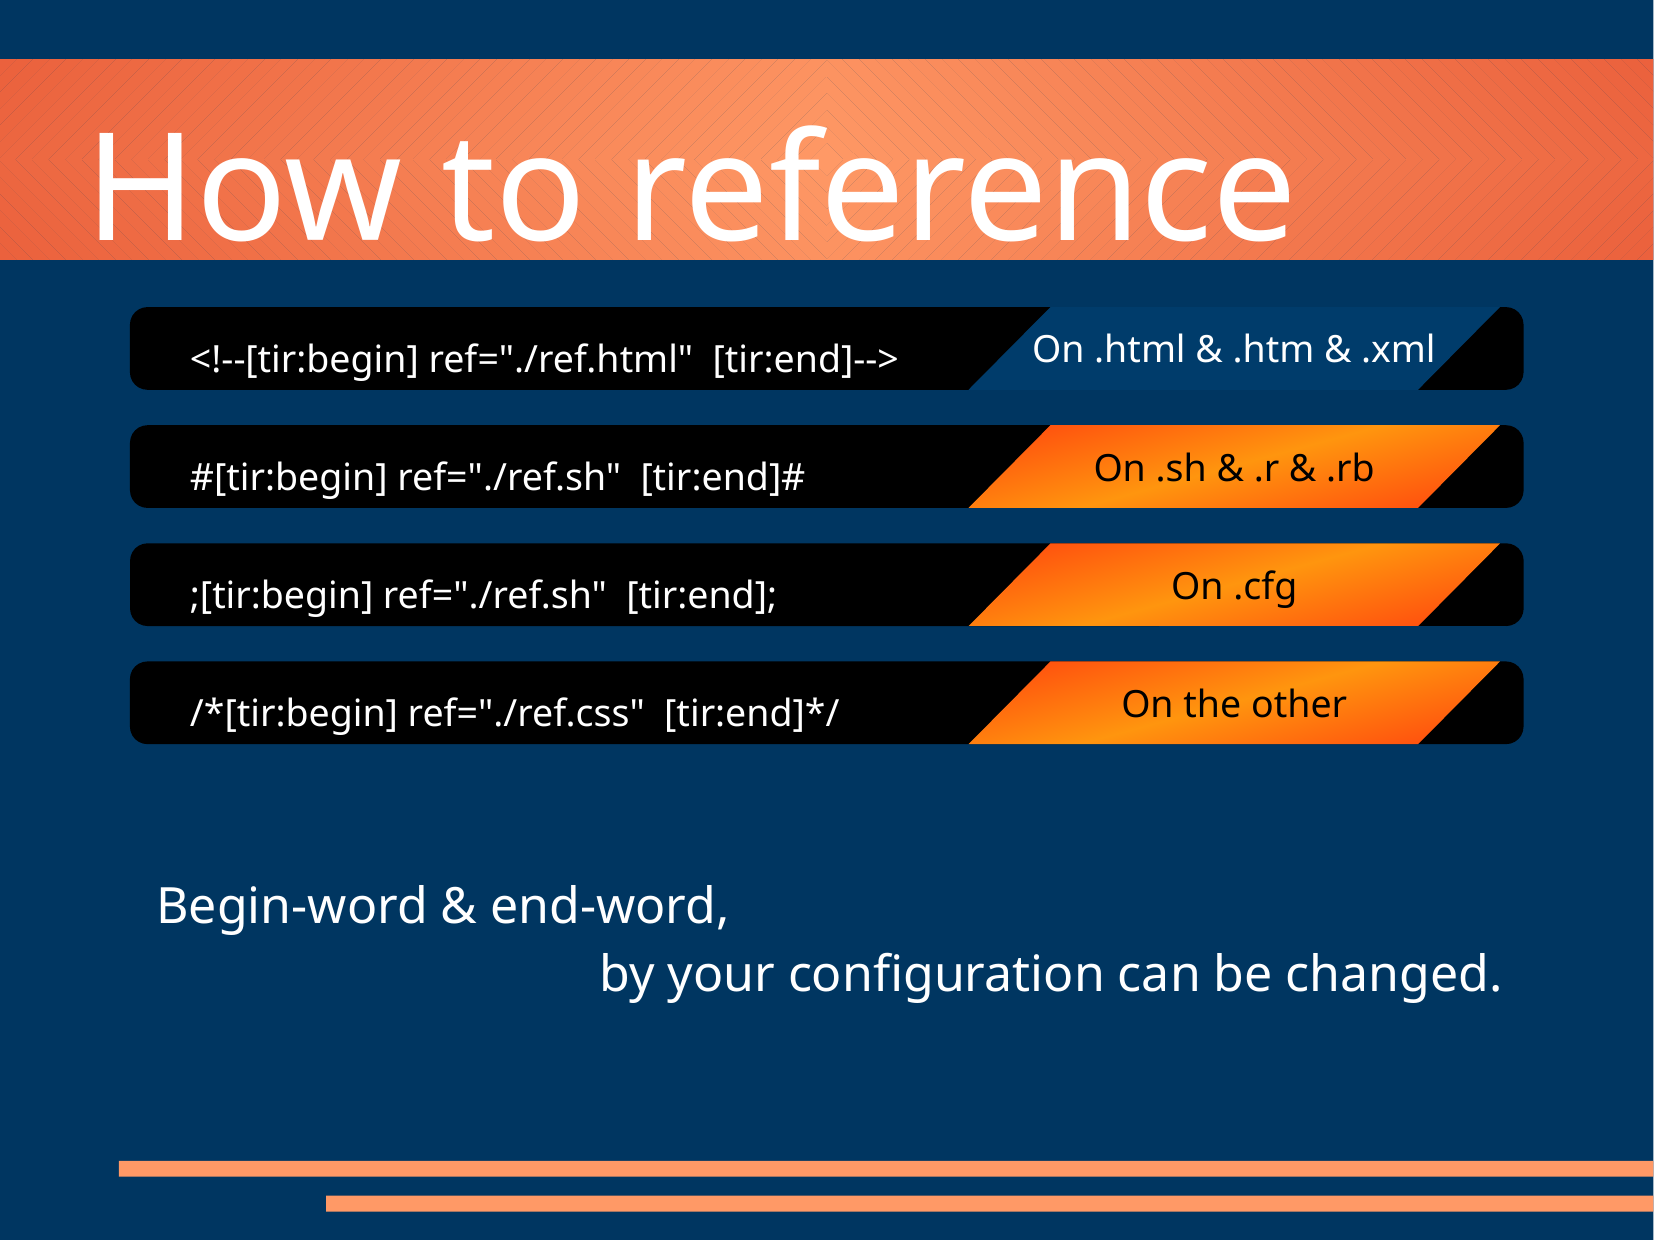

How to reference
On .html & .htm & .xml
<!--[tir:begin] ref="./ref.html" [tir:end]-->
On .sh & .r & .rb
#[tir:begin] ref="./ref.sh" [tir:end]#
On .cfg
;[tir:begin] ref="./ref.sh" [tir:end];
On the other
/*[tir:begin] ref="./ref.css" [tir:end]*/
Begin-word & end-word,
						by your configuration can be changed.